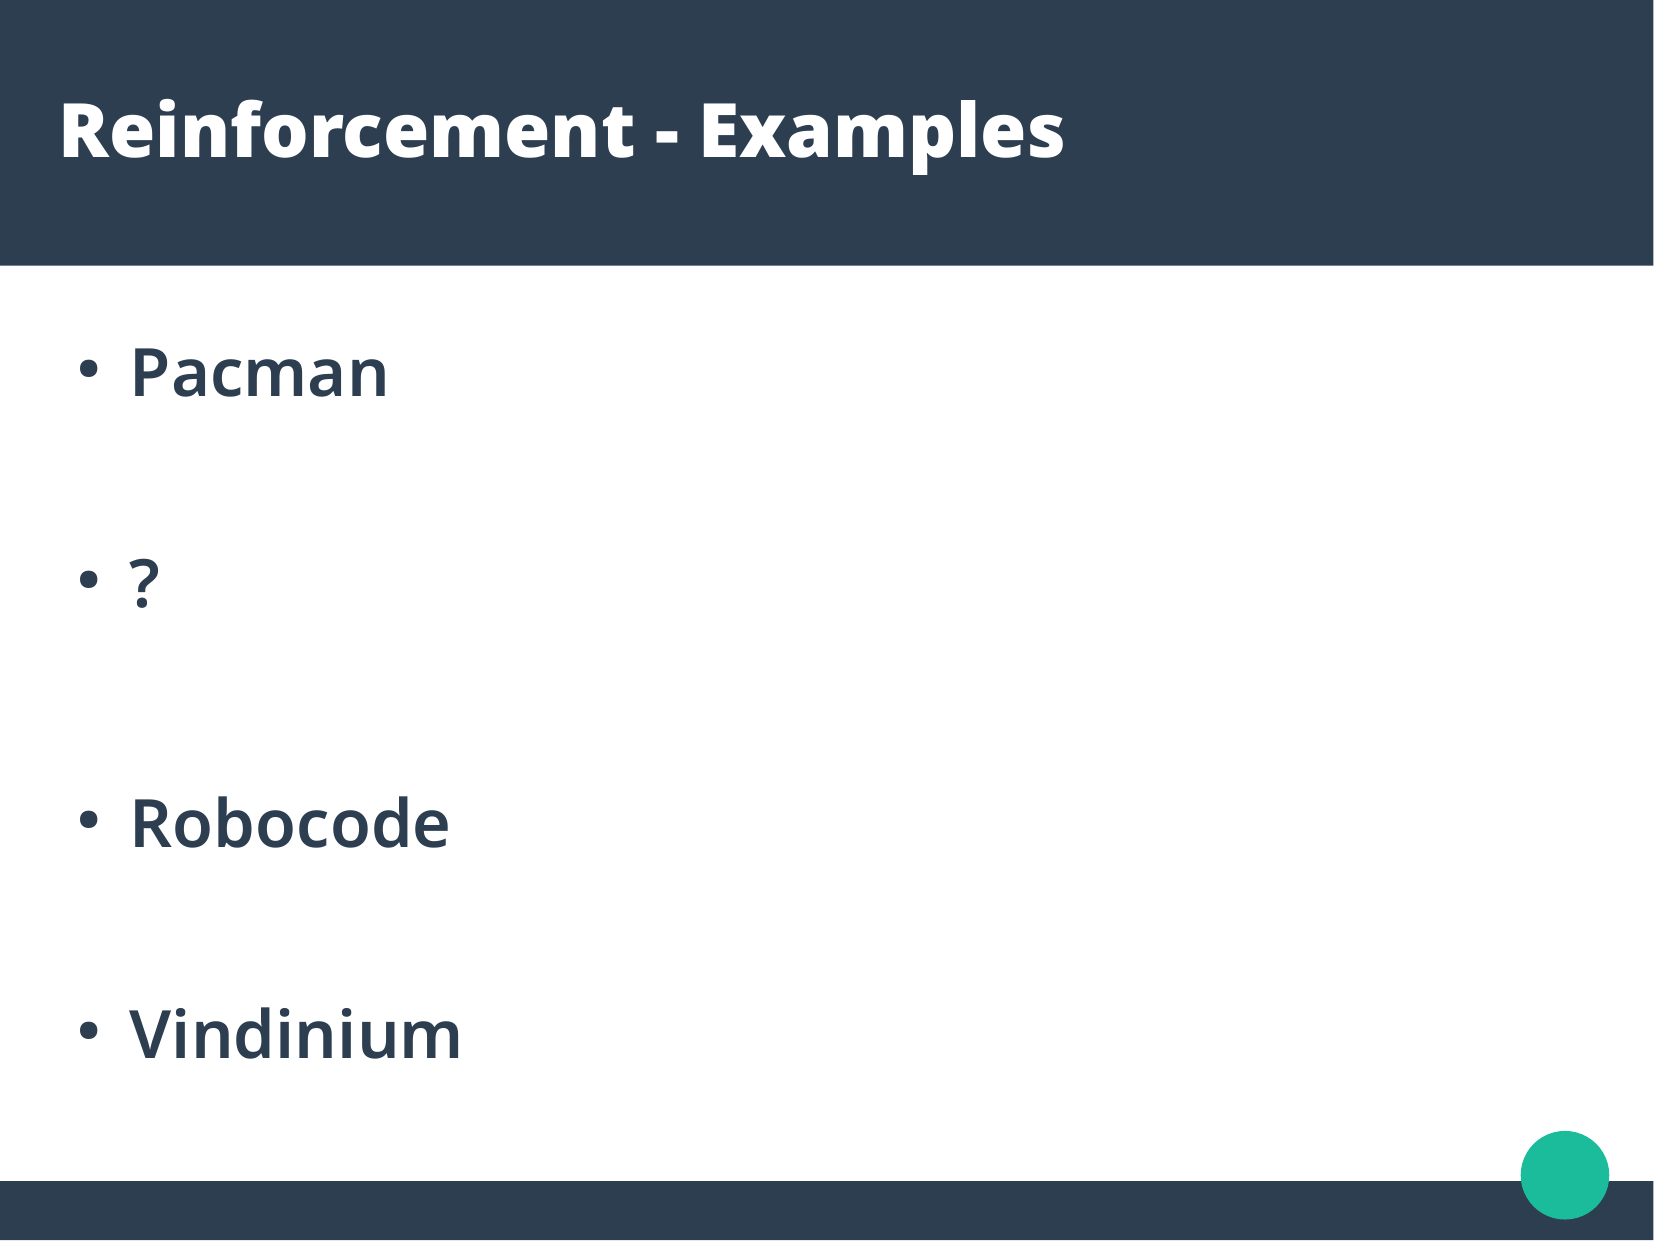

# Reinforcement - Examples
Pacman
?
Robocode
Vindinium